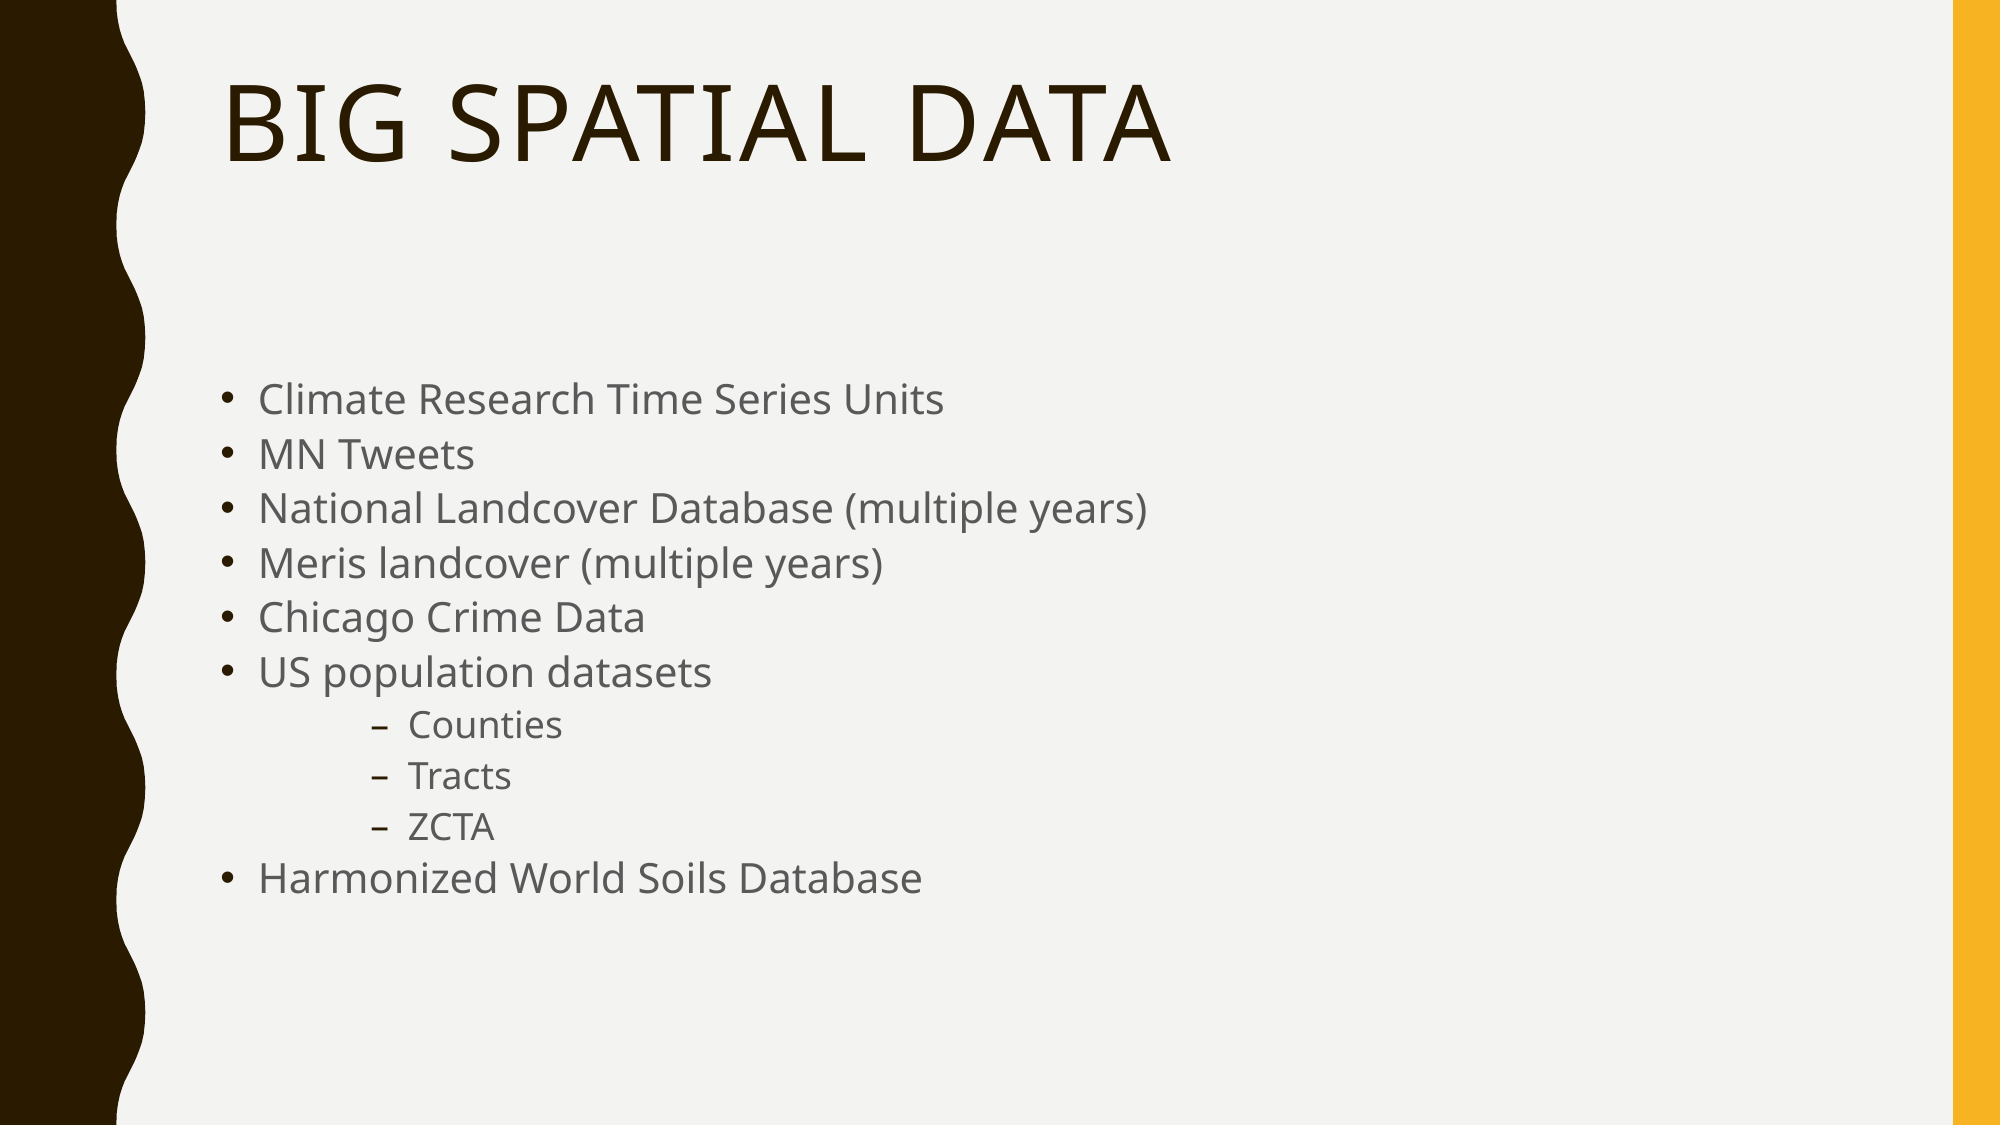

# Big Spatial Data
Climate Research Time Series Units
MN Tweets
National Landcover Database (multiple years)
Meris landcover (multiple years)
Chicago Crime Data
US population datasets
Counties
Tracts
ZCTA
Harmonized World Soils Database